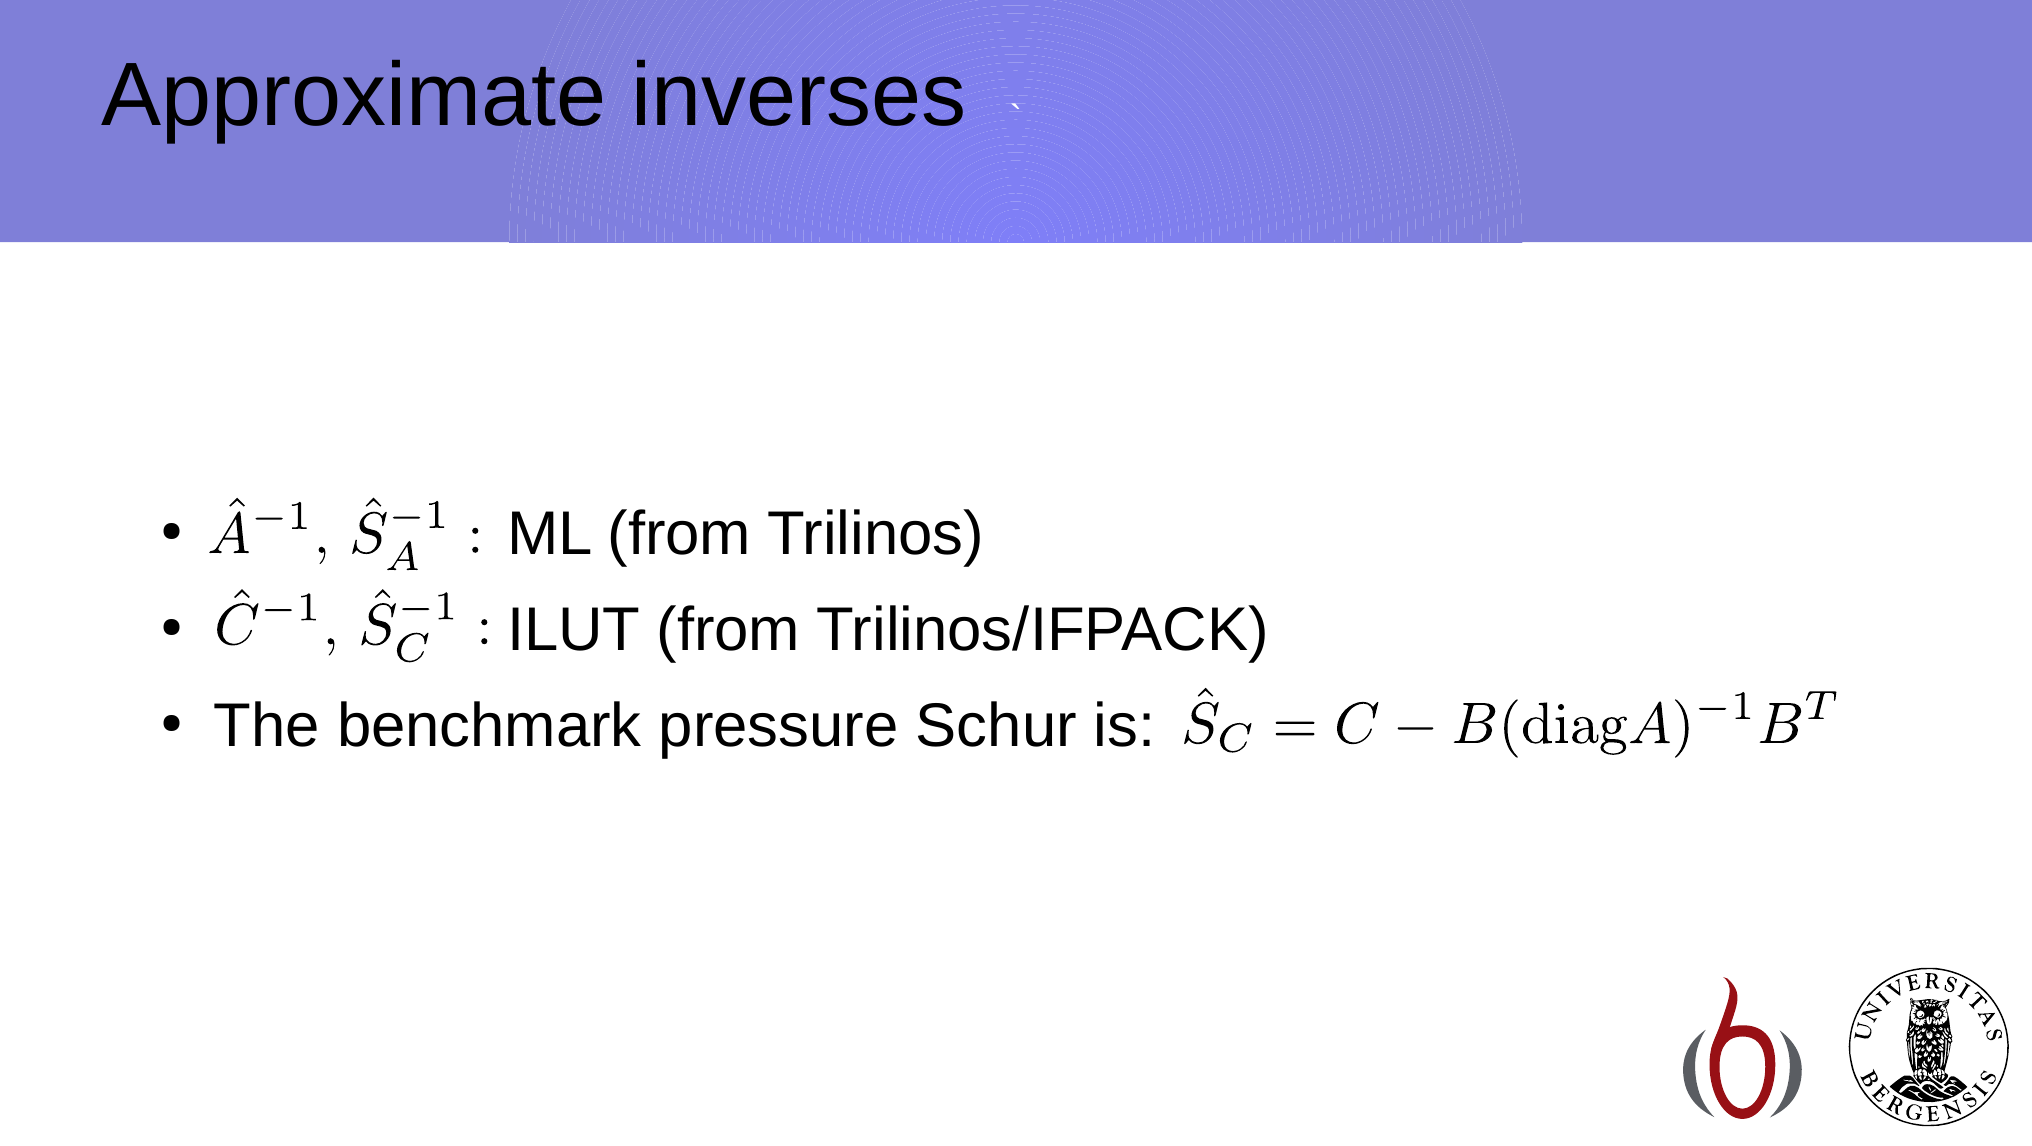

# Approximate inverses
 ML (from Trilinos)
 ILUT (from Trilinos/IFPACK)
The benchmark pressure Schur is: